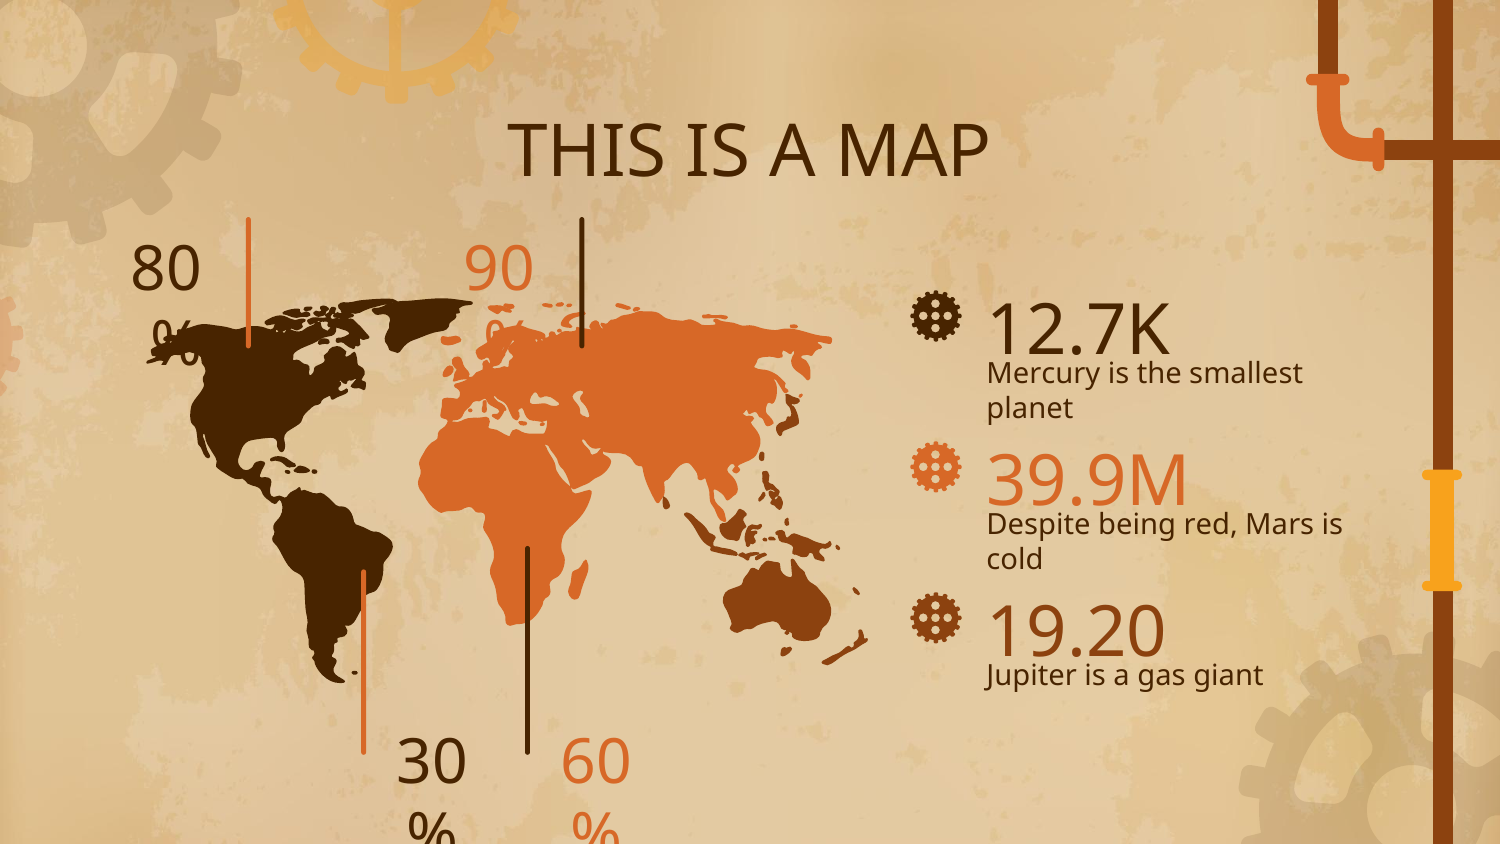

# THIS IS A MAP
80%
90%
12.7K
Mercury is the smallest planet
39.9M
Despite being red, Mars is cold
19.20
Jupiter is a gas giant
30%
60%